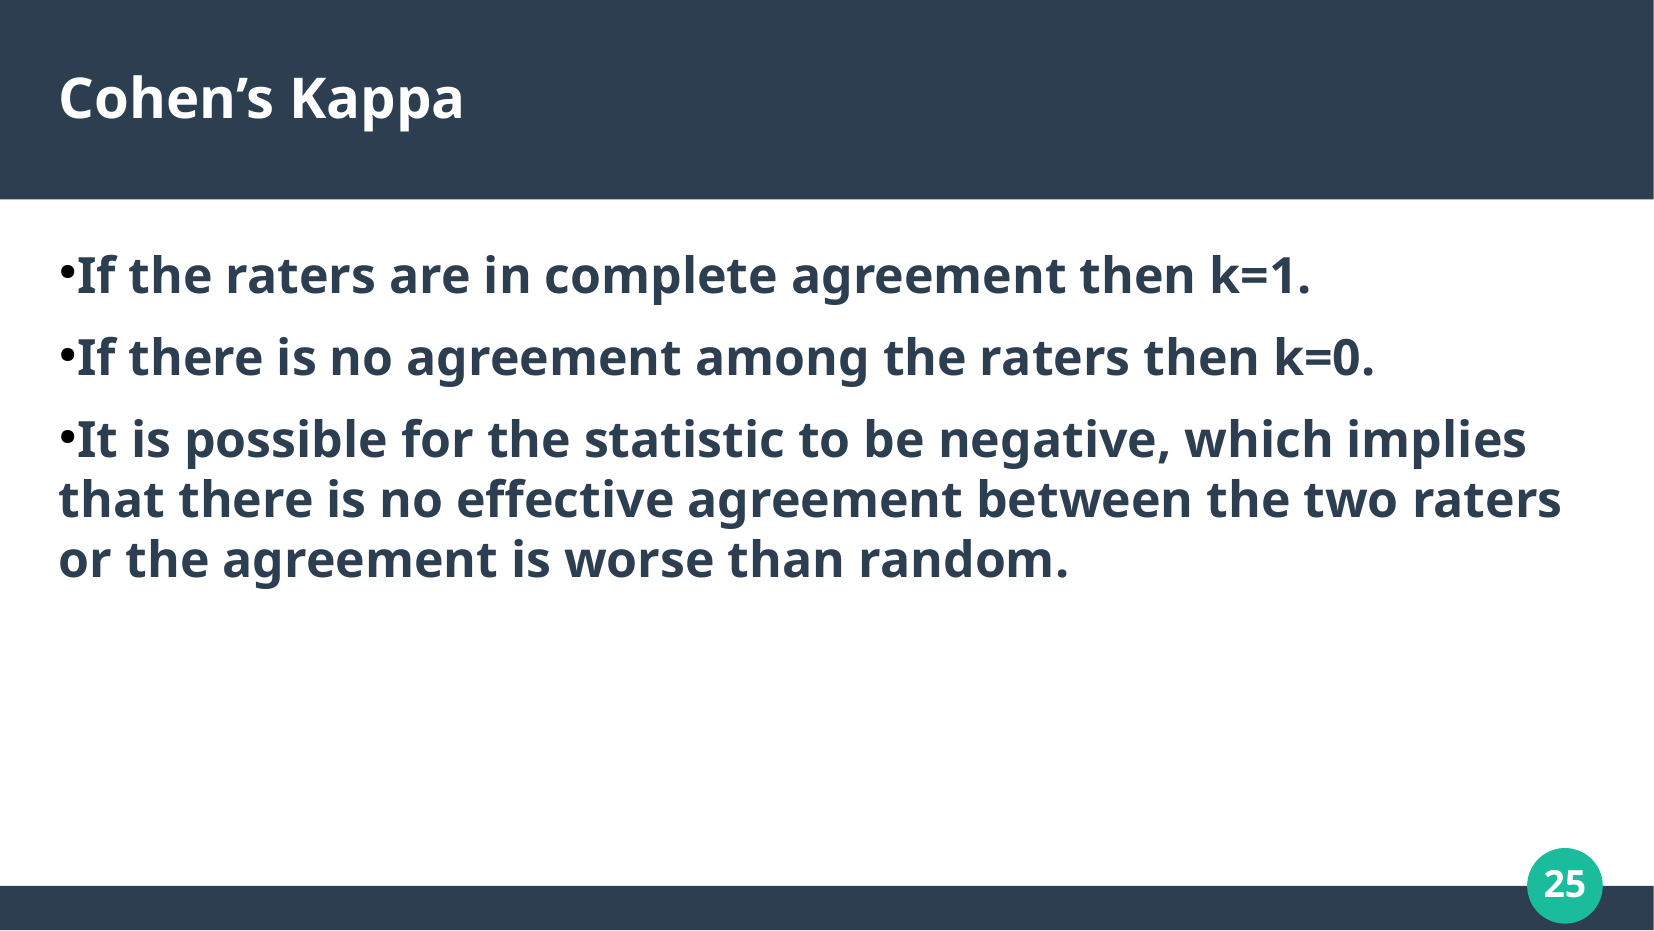

# Cohen’s Kappa
If the raters are in complete agreement then k=1.
If there is no agreement among the raters then k=0.
It is possible for the statistic to be negative, which implies that there is no effective agreement between the two raters or the agreement is worse than random.